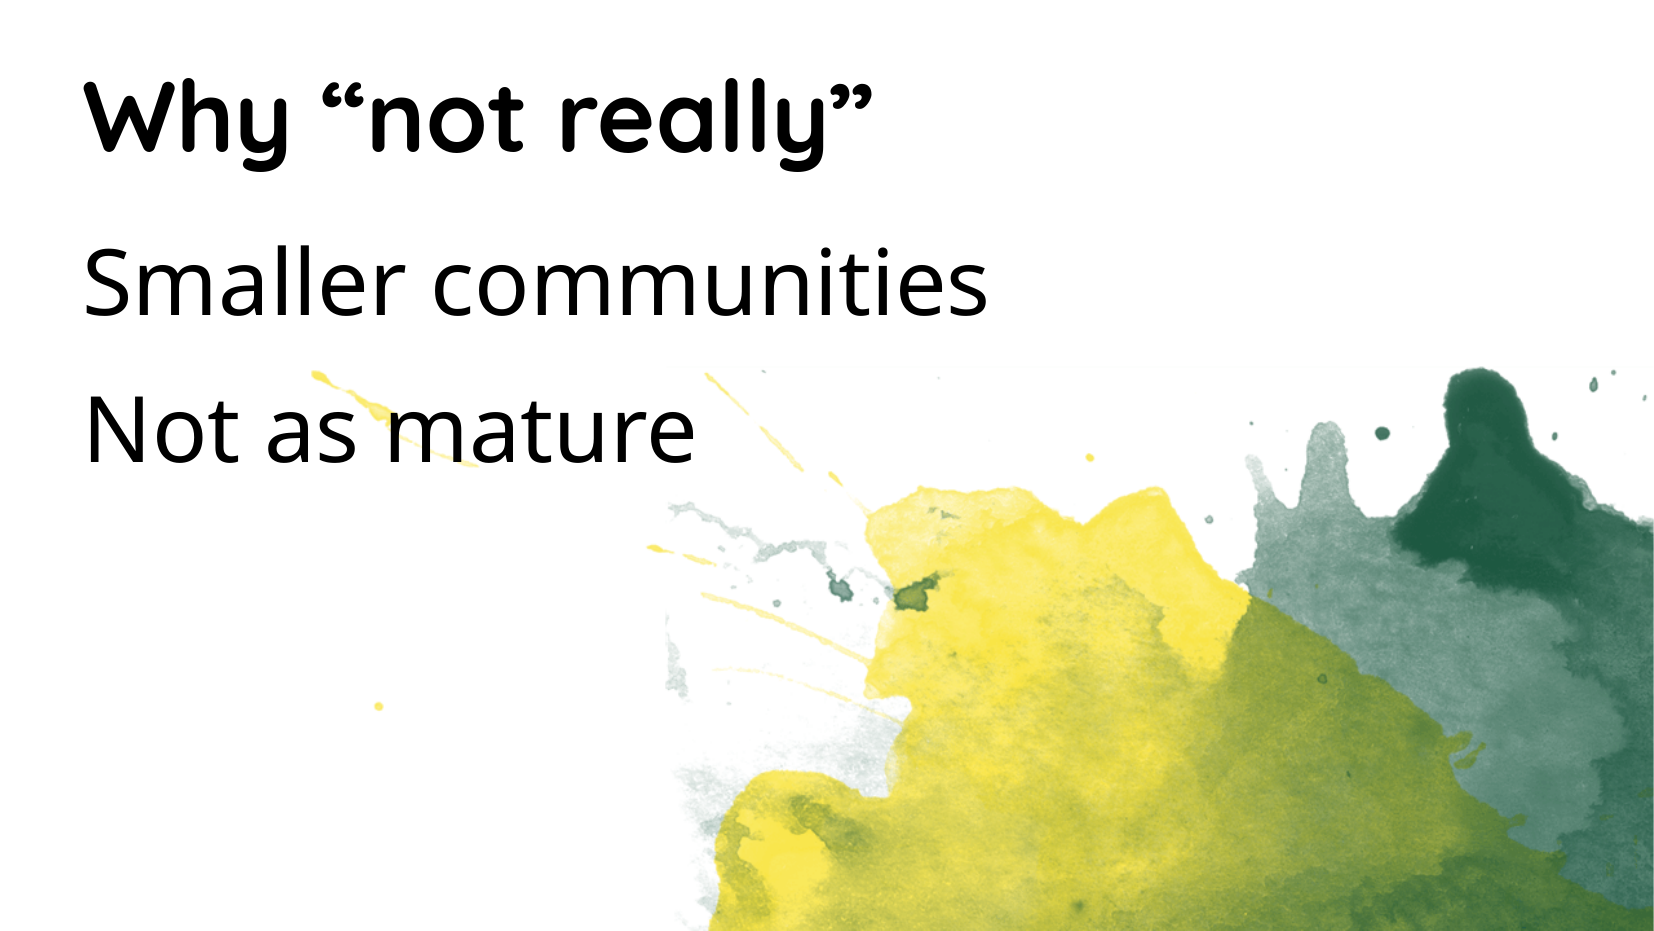

# Why “not really”
Smaller communities
Not as mature